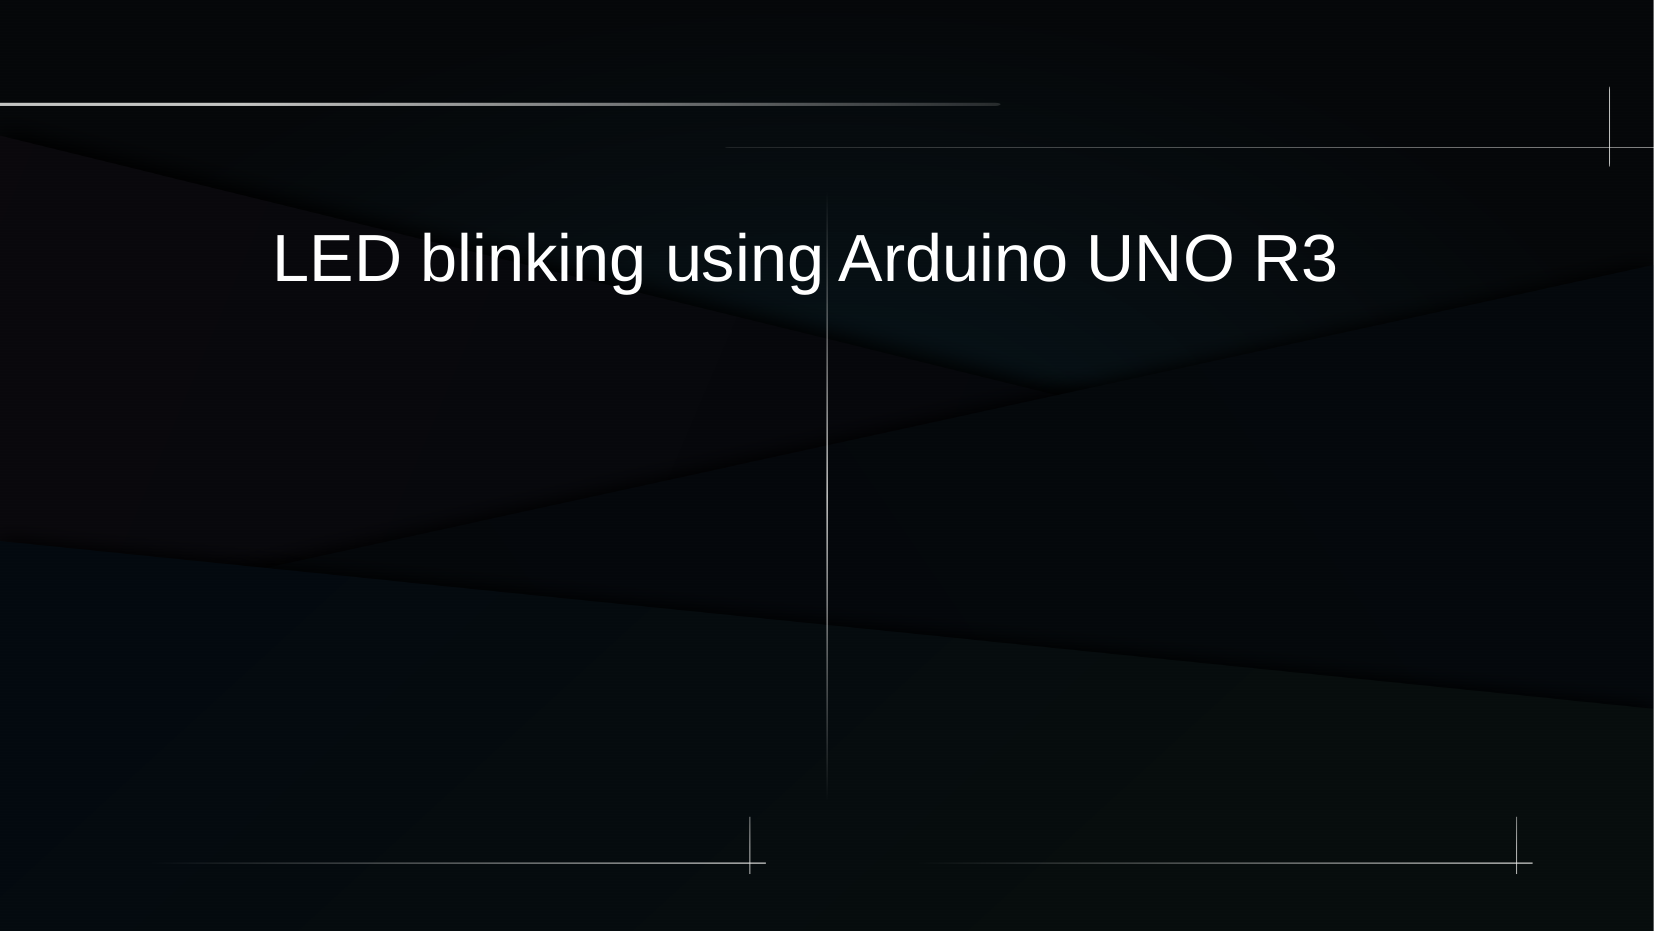

# LED blinking using Arduino UNO R3